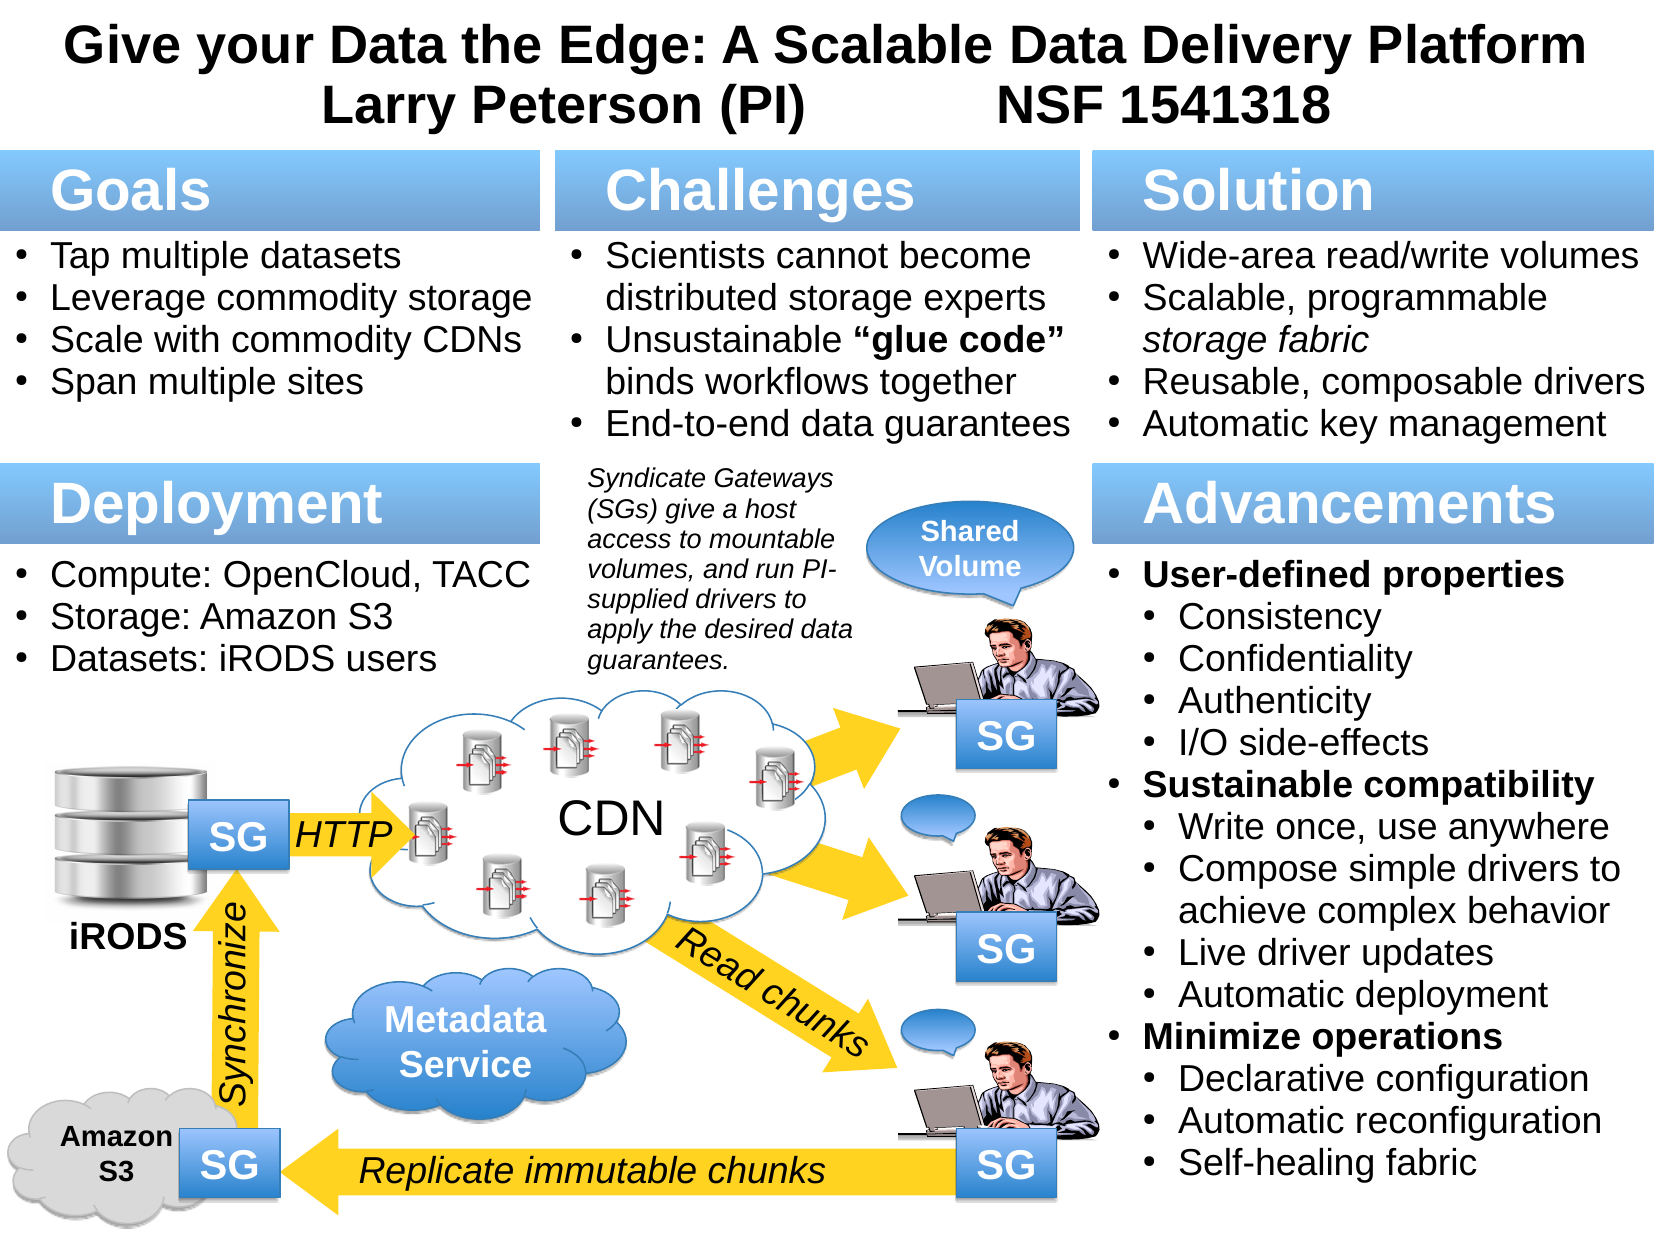

Give your Data the Edge: A Scalable Data Delivery Platform
Larry Peterson (PI)			NSF 1541318
Goals
Challenges
Solution
Tap multiple datasets
Leverage commodity storage
Scale with commodity CDNs
Span multiple sites
Scientists cannot become distributed storage experts
Unsustainable “glue code” binds workflows together
End-to-end data guarantees
Wide-area read/write volumes
Scalable, programmable storage fabric
Reusable, composable drivers
Automatic key management
Syndicate Gateways (SGs) give a host access to mountable volumes, and run PI-supplied drivers to apply the desired data guarantees.
Deployment
Advancements
Shared
Volume
Compute: OpenCloud, TACC
Storage: Amazon S3
Datasets: iRODS users
User-defined properties
Consistency
Confidentiality
Authenticity
I/O side-effects
Sustainable compatibility
Write once, use anywhere
Compose simple drivers to achieve complex behavior
Live driver updates
Automatic deployment
Minimize operations
Declarative configuration
Automatic reconfiguration
Self-healing fabric
SG
CDN
SG
HTTP
iRODS
SG
Metadata
Service
Read chunks
Synchronize
Amazon S3
SG
SG
Replicate immutable chunks